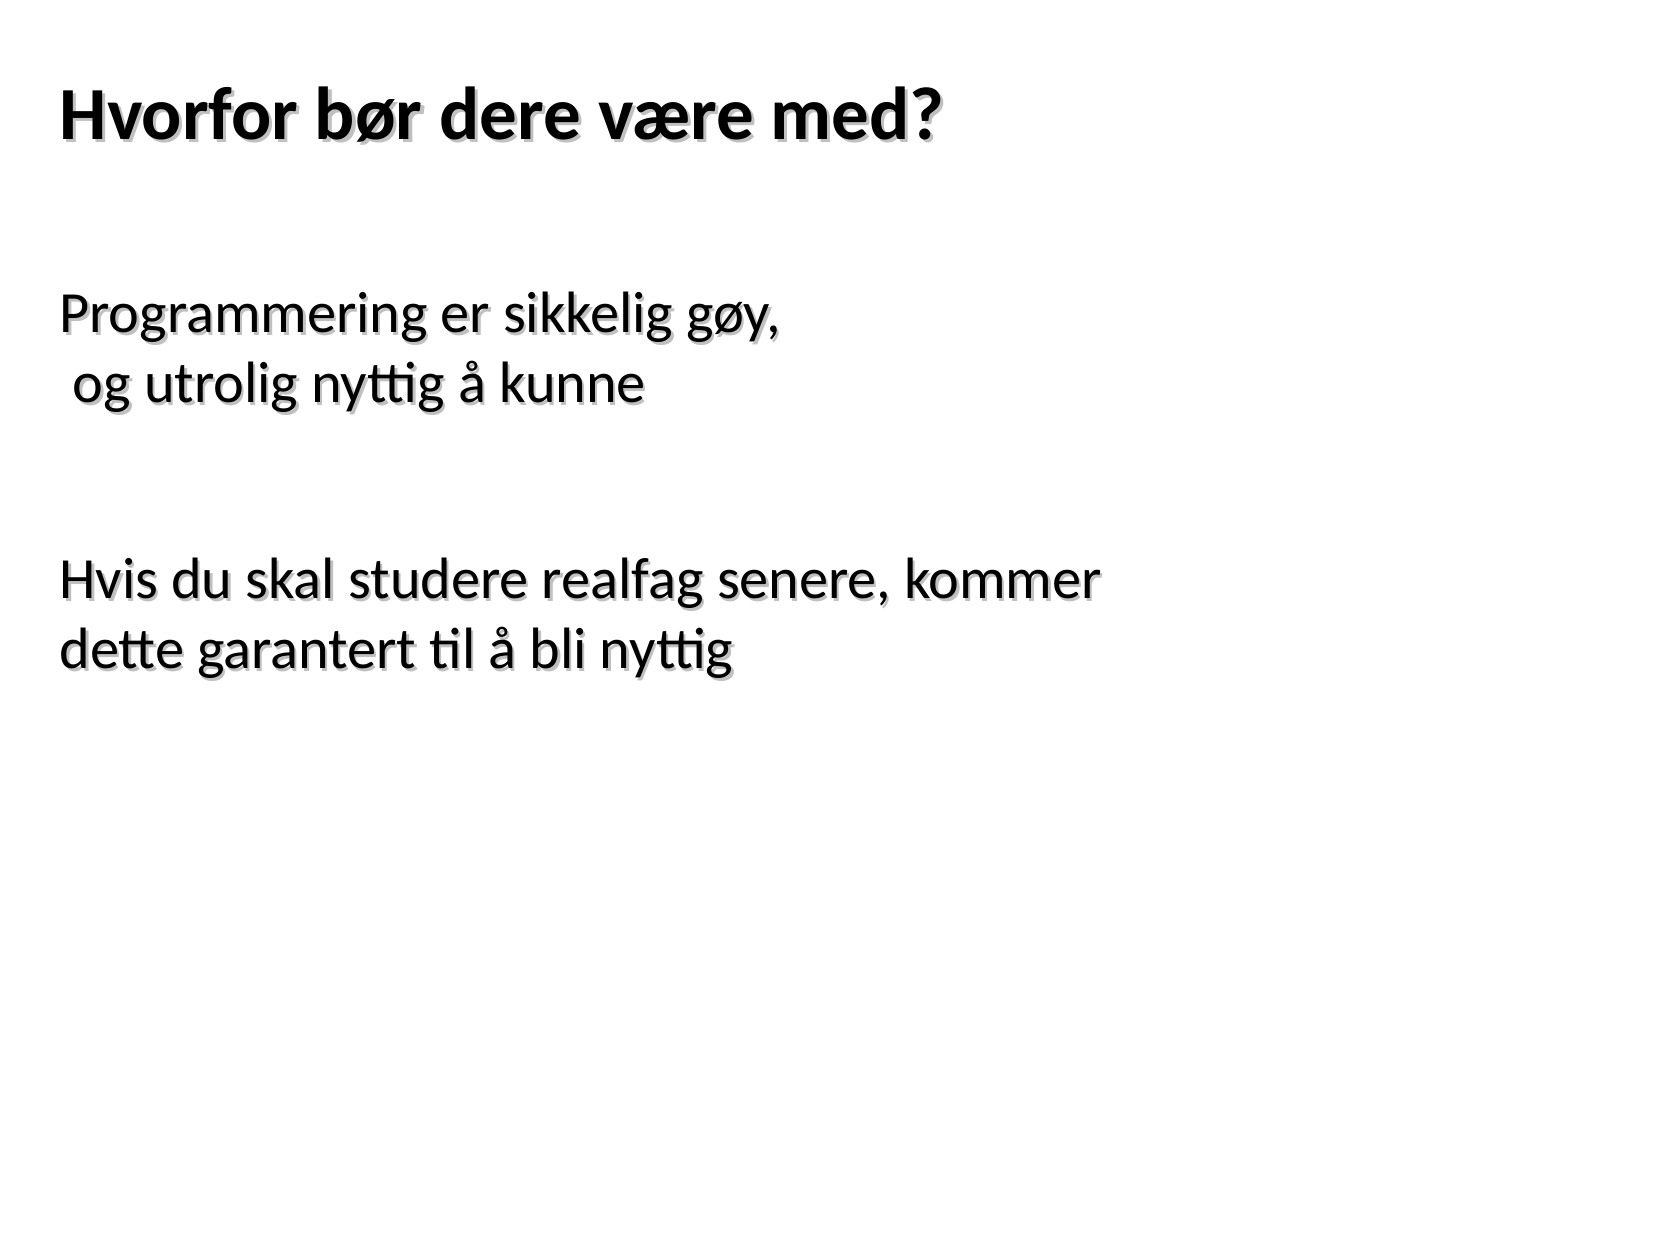

Hvorfor bør dere være med?
Programmering er sikkelig gøy,
 og utrolig nyttig å kunne
Hvis du skal studere realfag senere, kommer
dette garantert til å bli nyttig